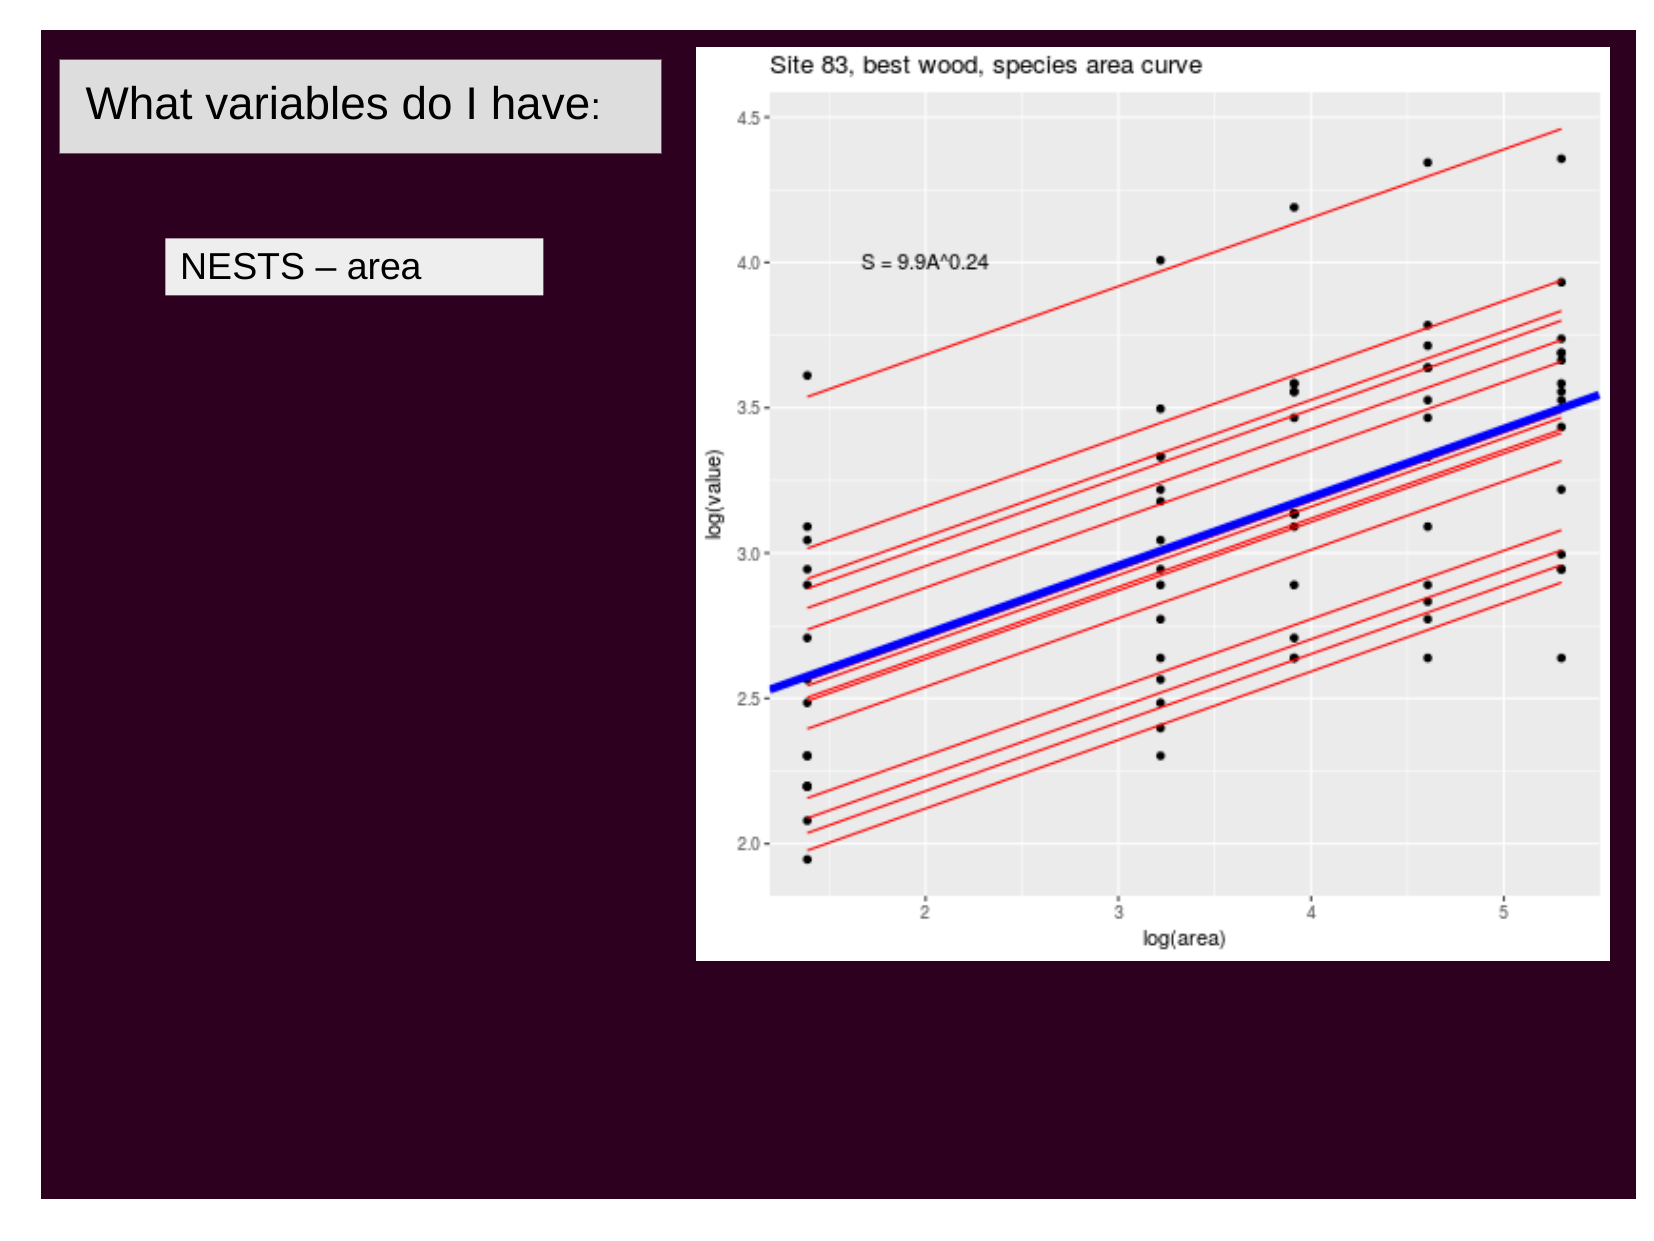

#
What variables do I have:
NESTS – area